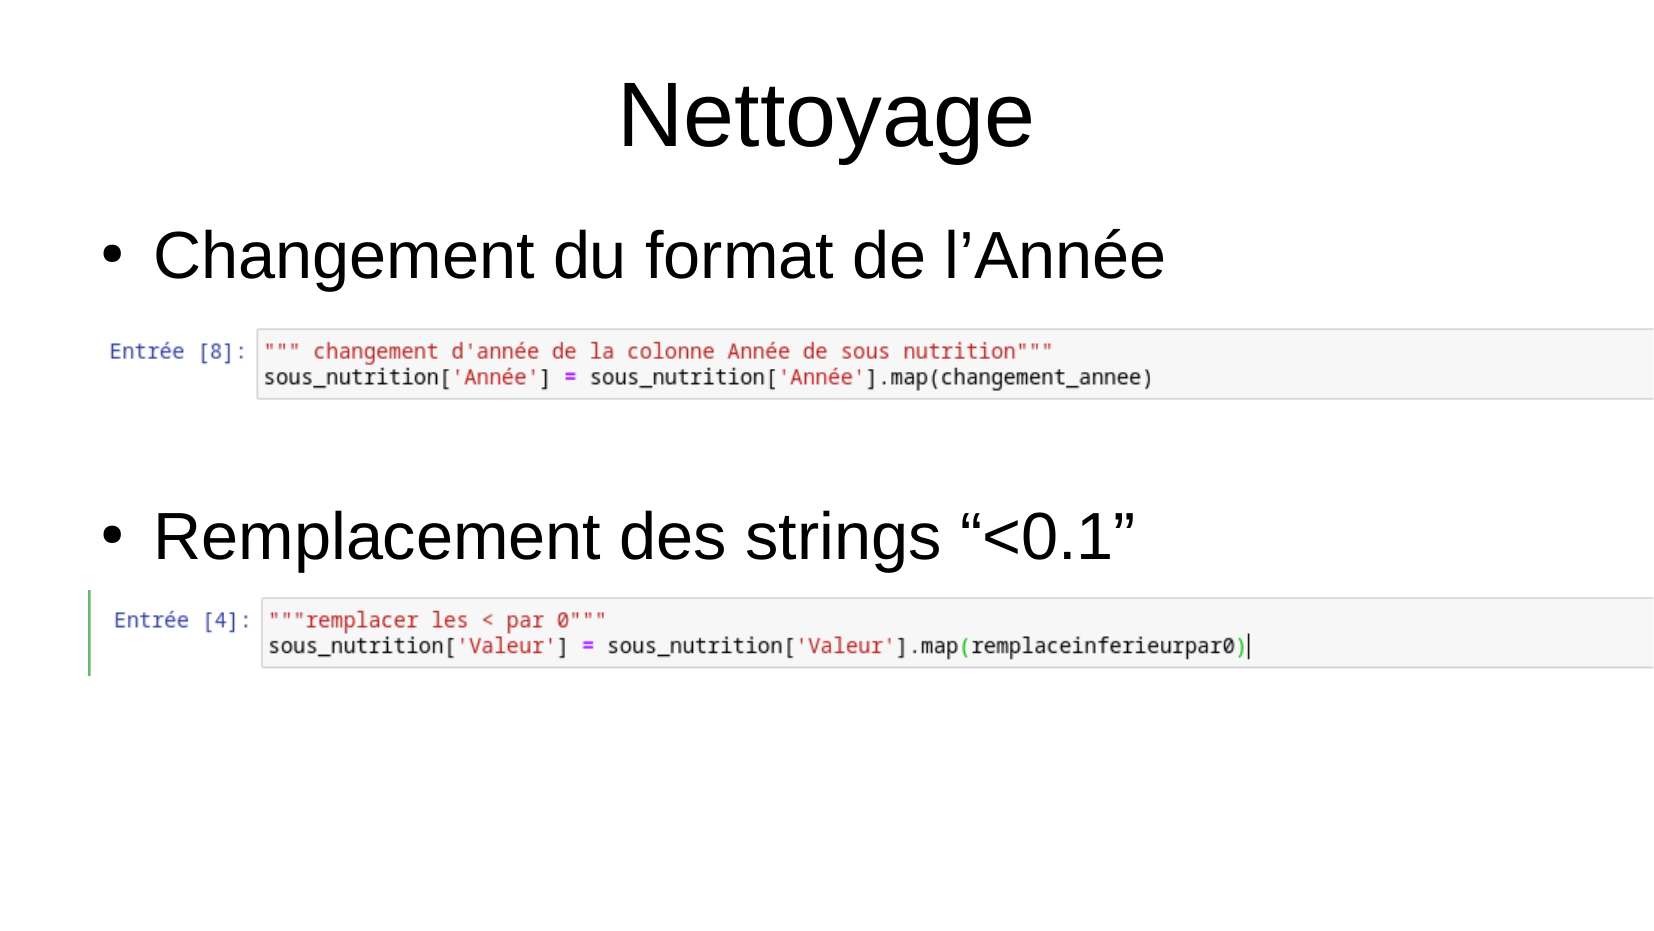

# Nettoyage
Changement du format de l’Année
Remplacement des strings “<0.1”